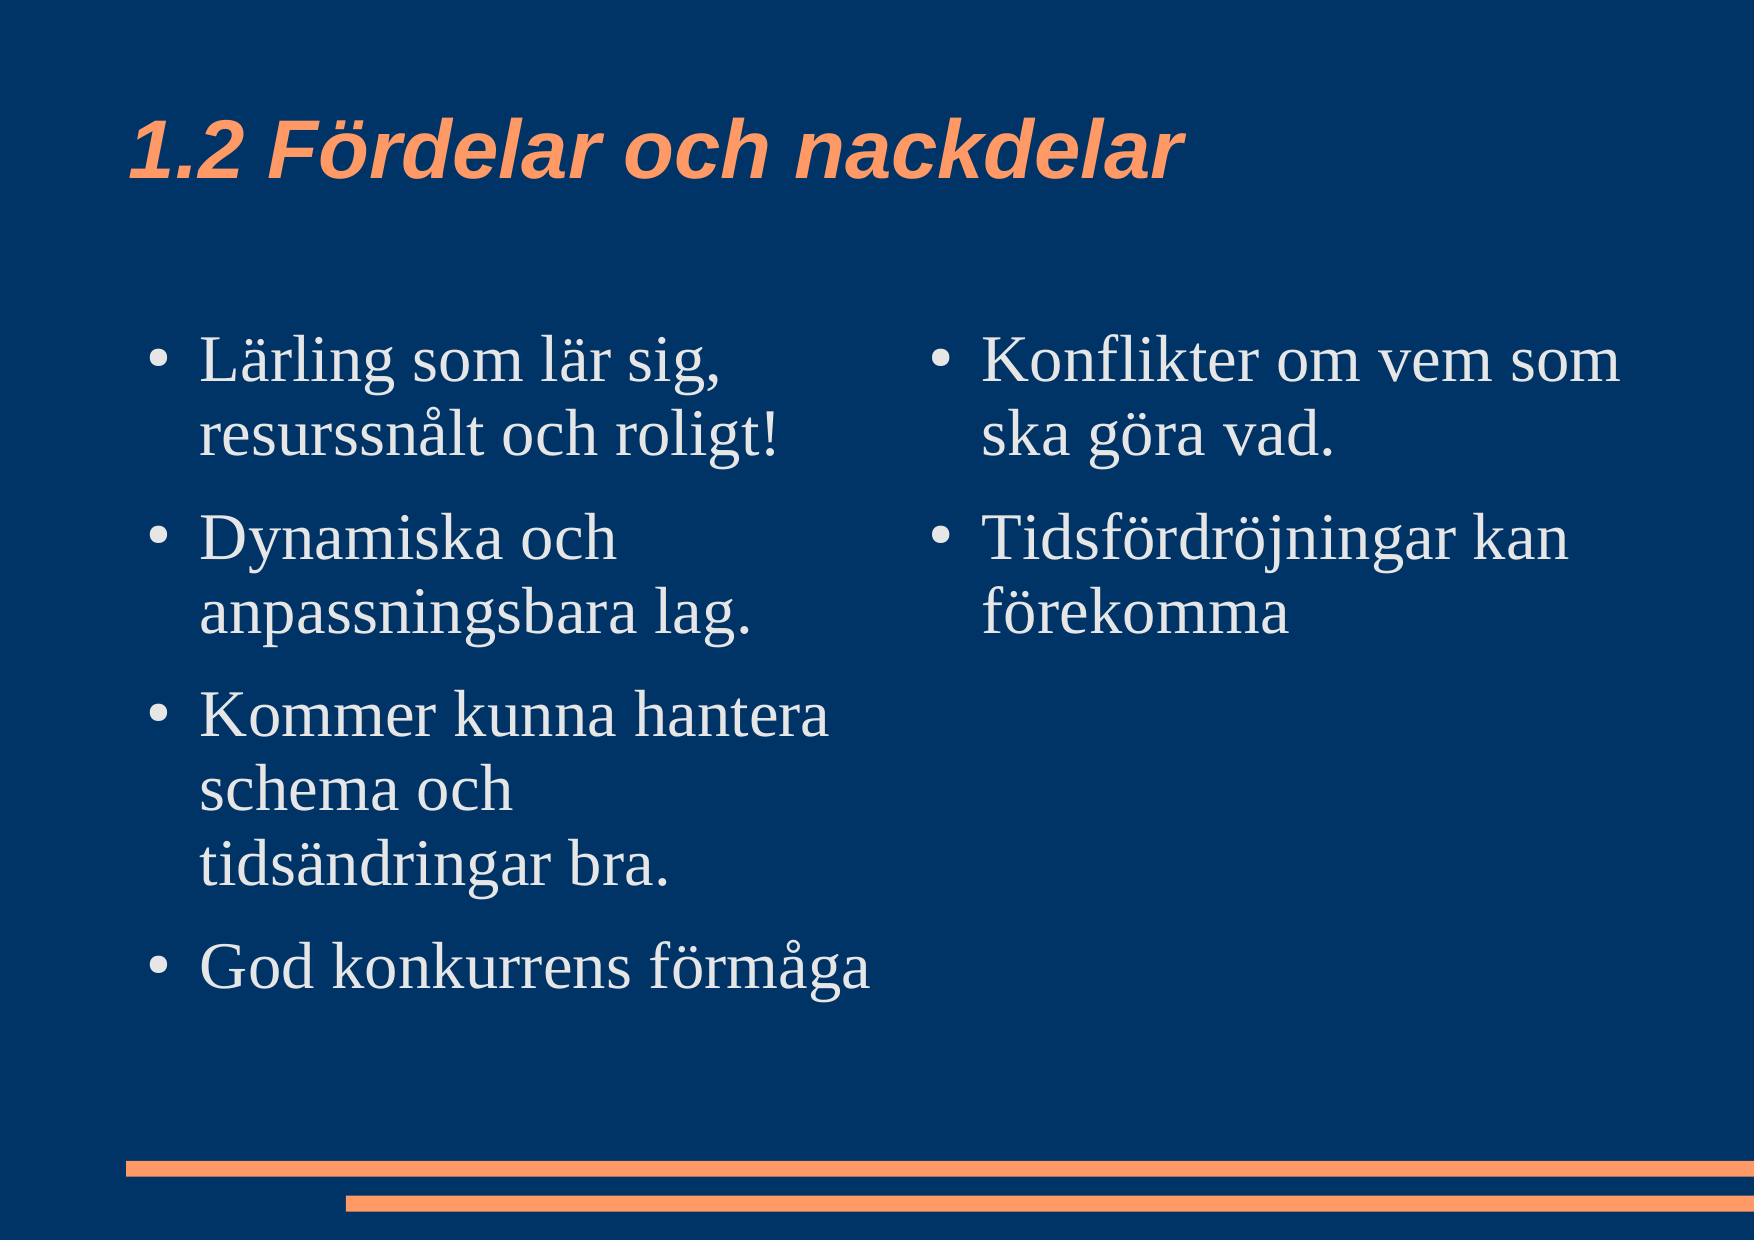

# 1.2 Fördelar och nackdelar
Lärling som lär sig, resurssnålt och roligt!
Dynamiska och anpassningsbara lag.
Kommer kunna hantera schema och tidsändringar bra.
God konkurrens förmåga
Konflikter om vem som ska göra vad.
Tidsfördröjningar kan förekomma